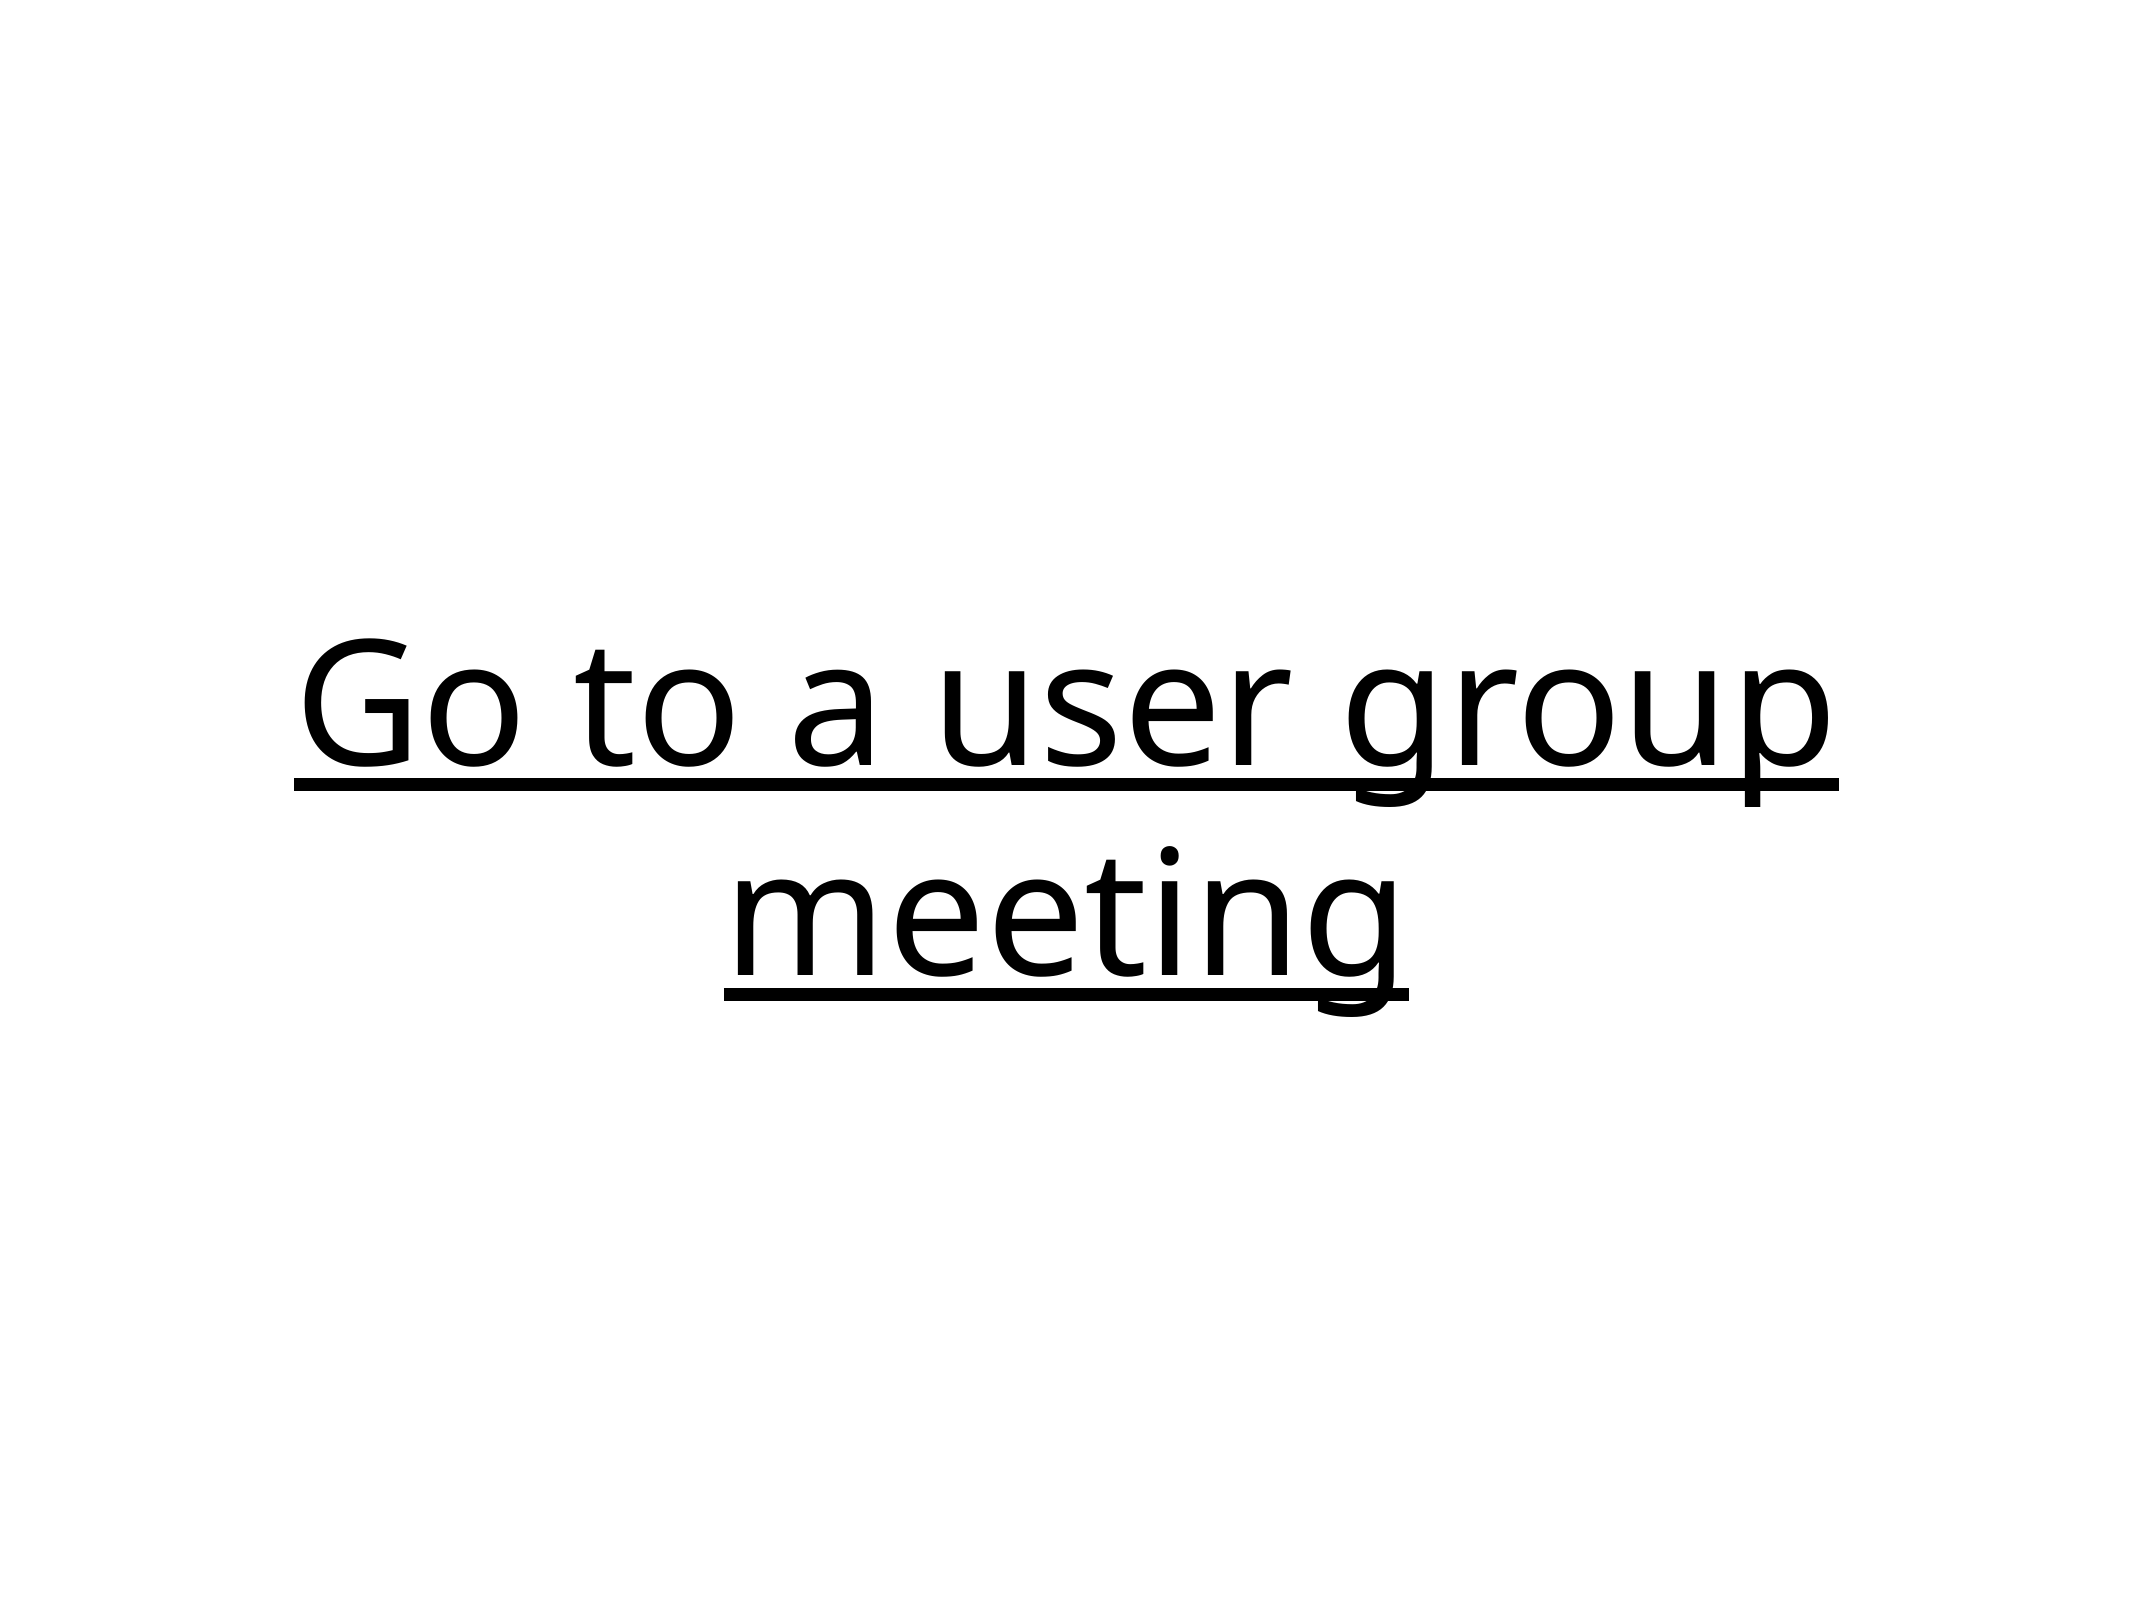

# Go to a user group meeting